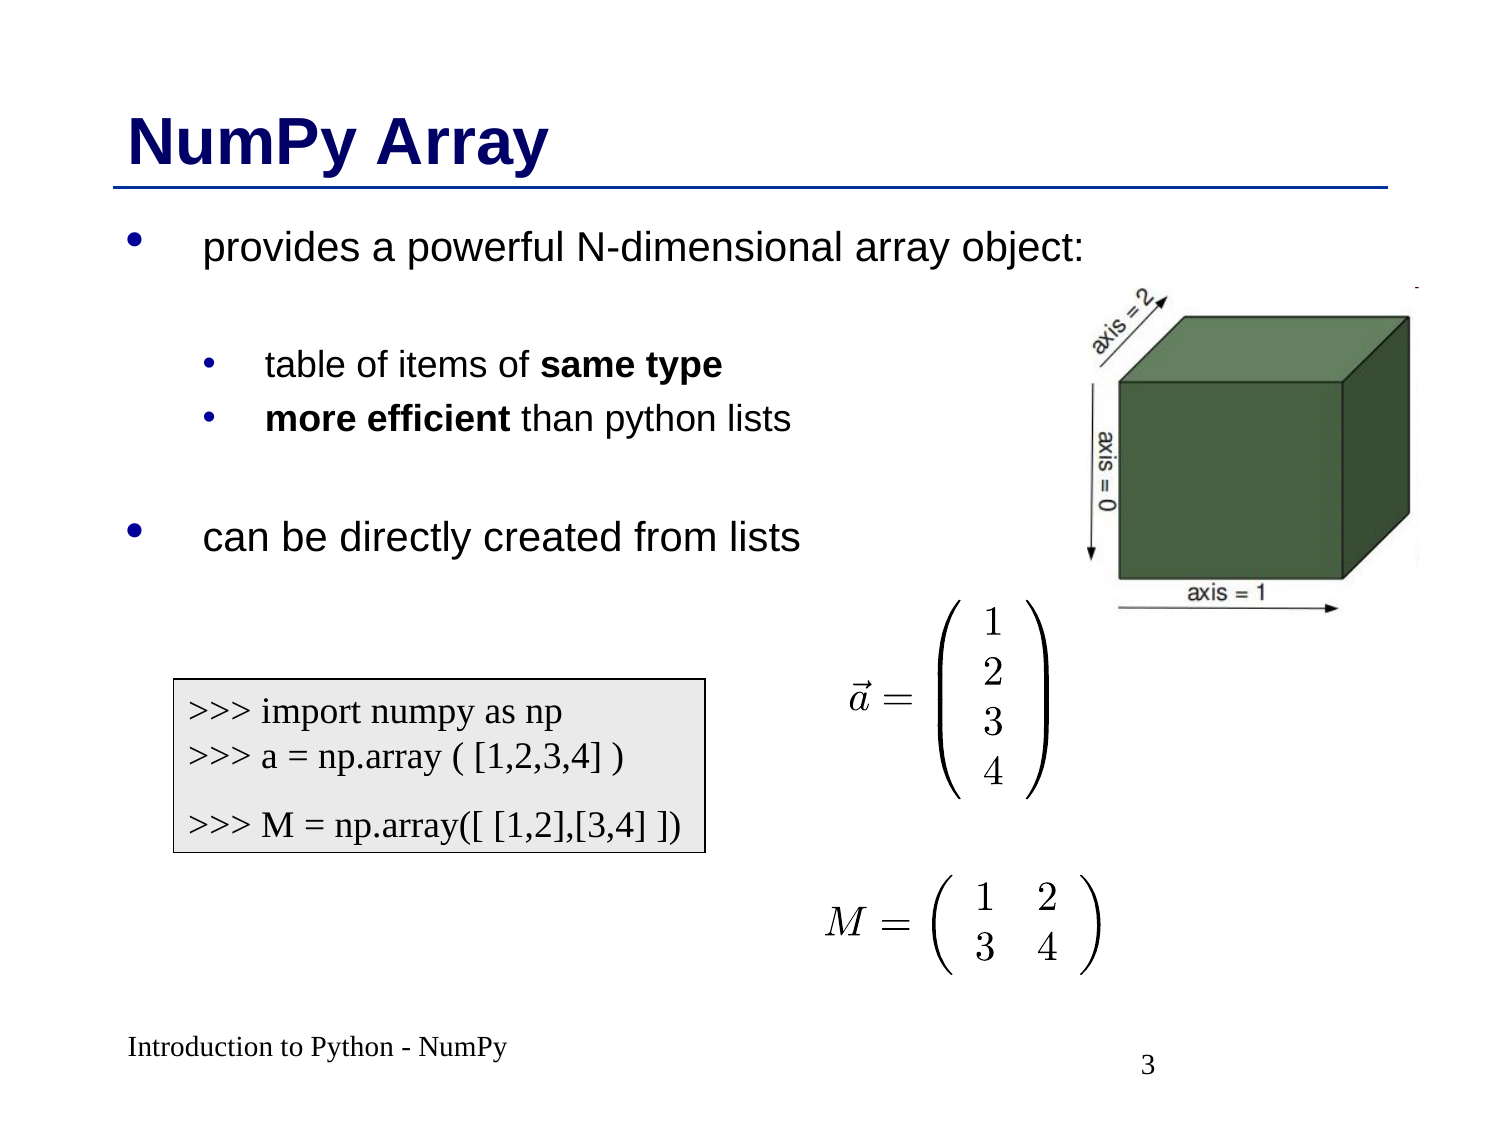

# NumPy Array
provides a powerful N-dimensional array object:
table of items of same type
more efficient than python lists
can be directly created from lists
>>> import numpy as np
>>> a = np.array ( [1,2,3,4] )
>>> M = np.array([ [1,2],[3,4] ])
Introduction to Python - NumPy
 2